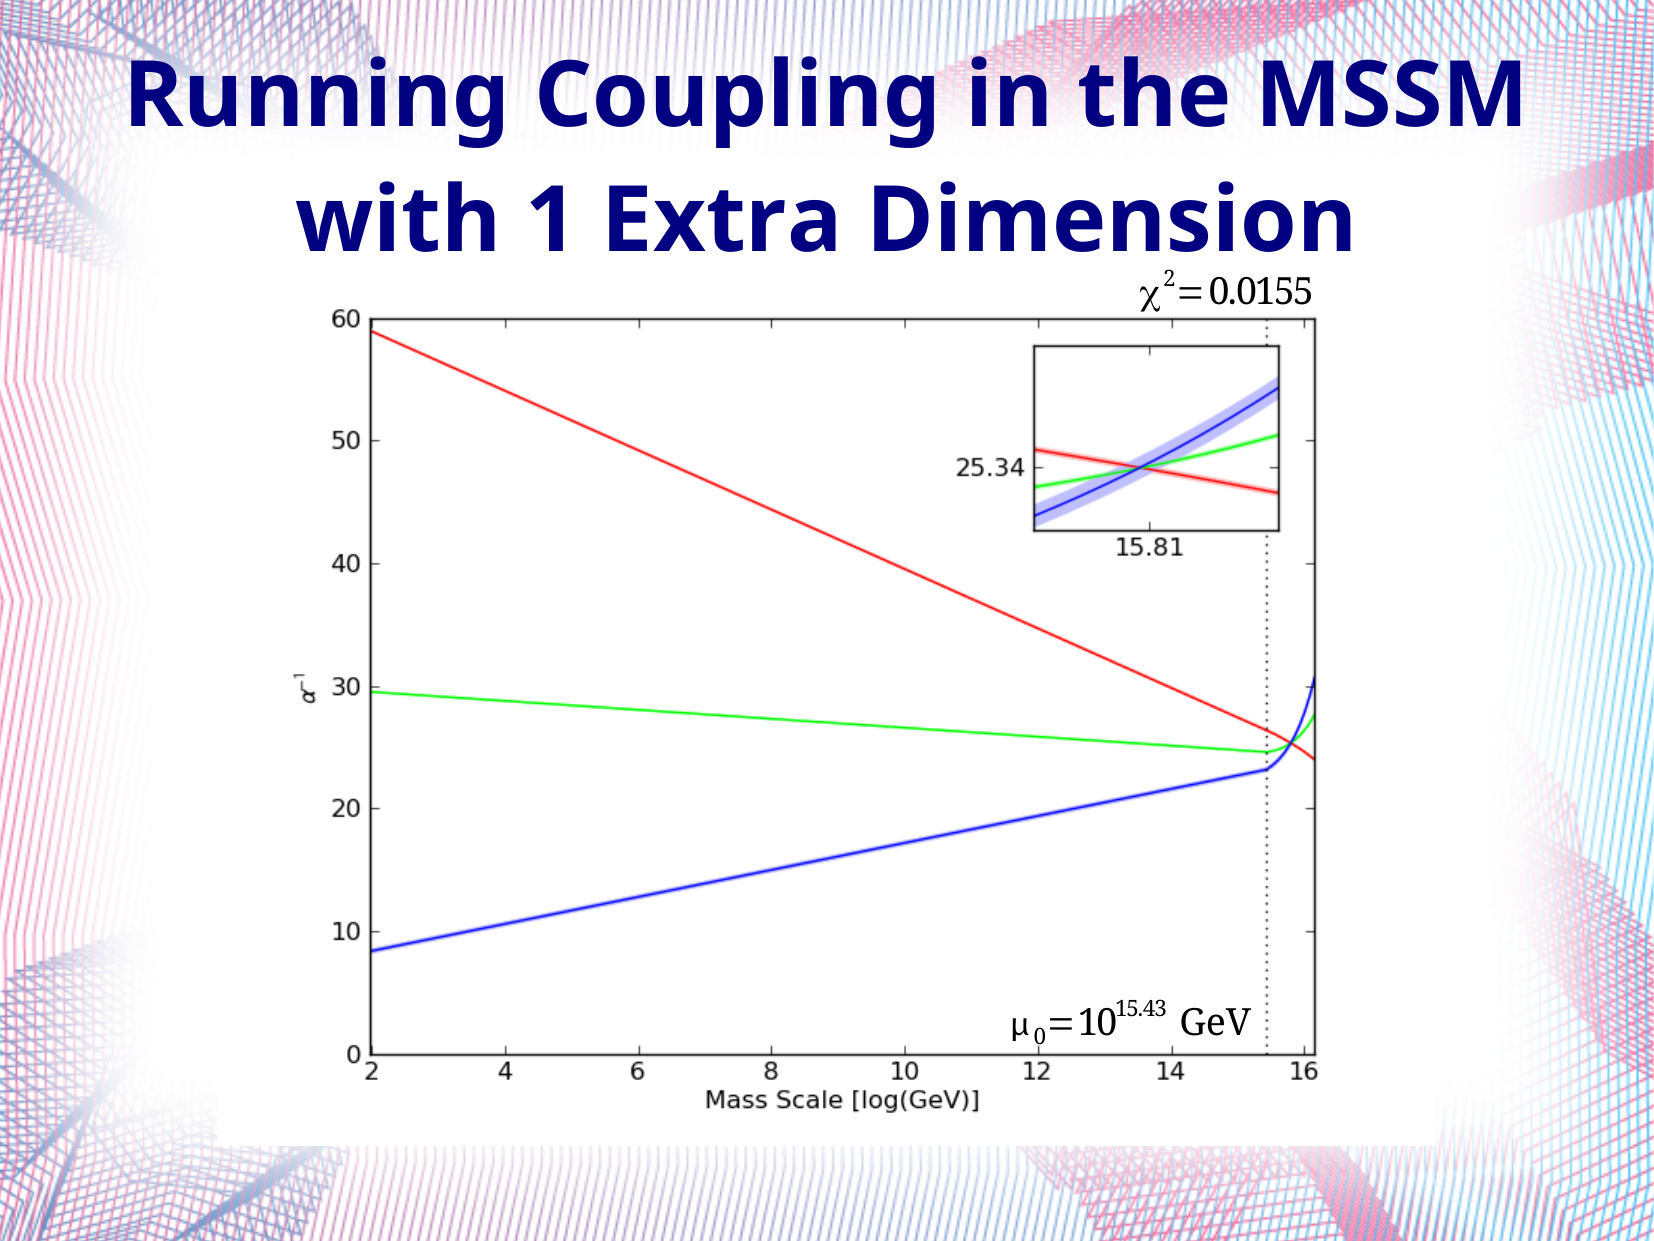

# Running Coupling in the MSSM with 1 Extra Dimension